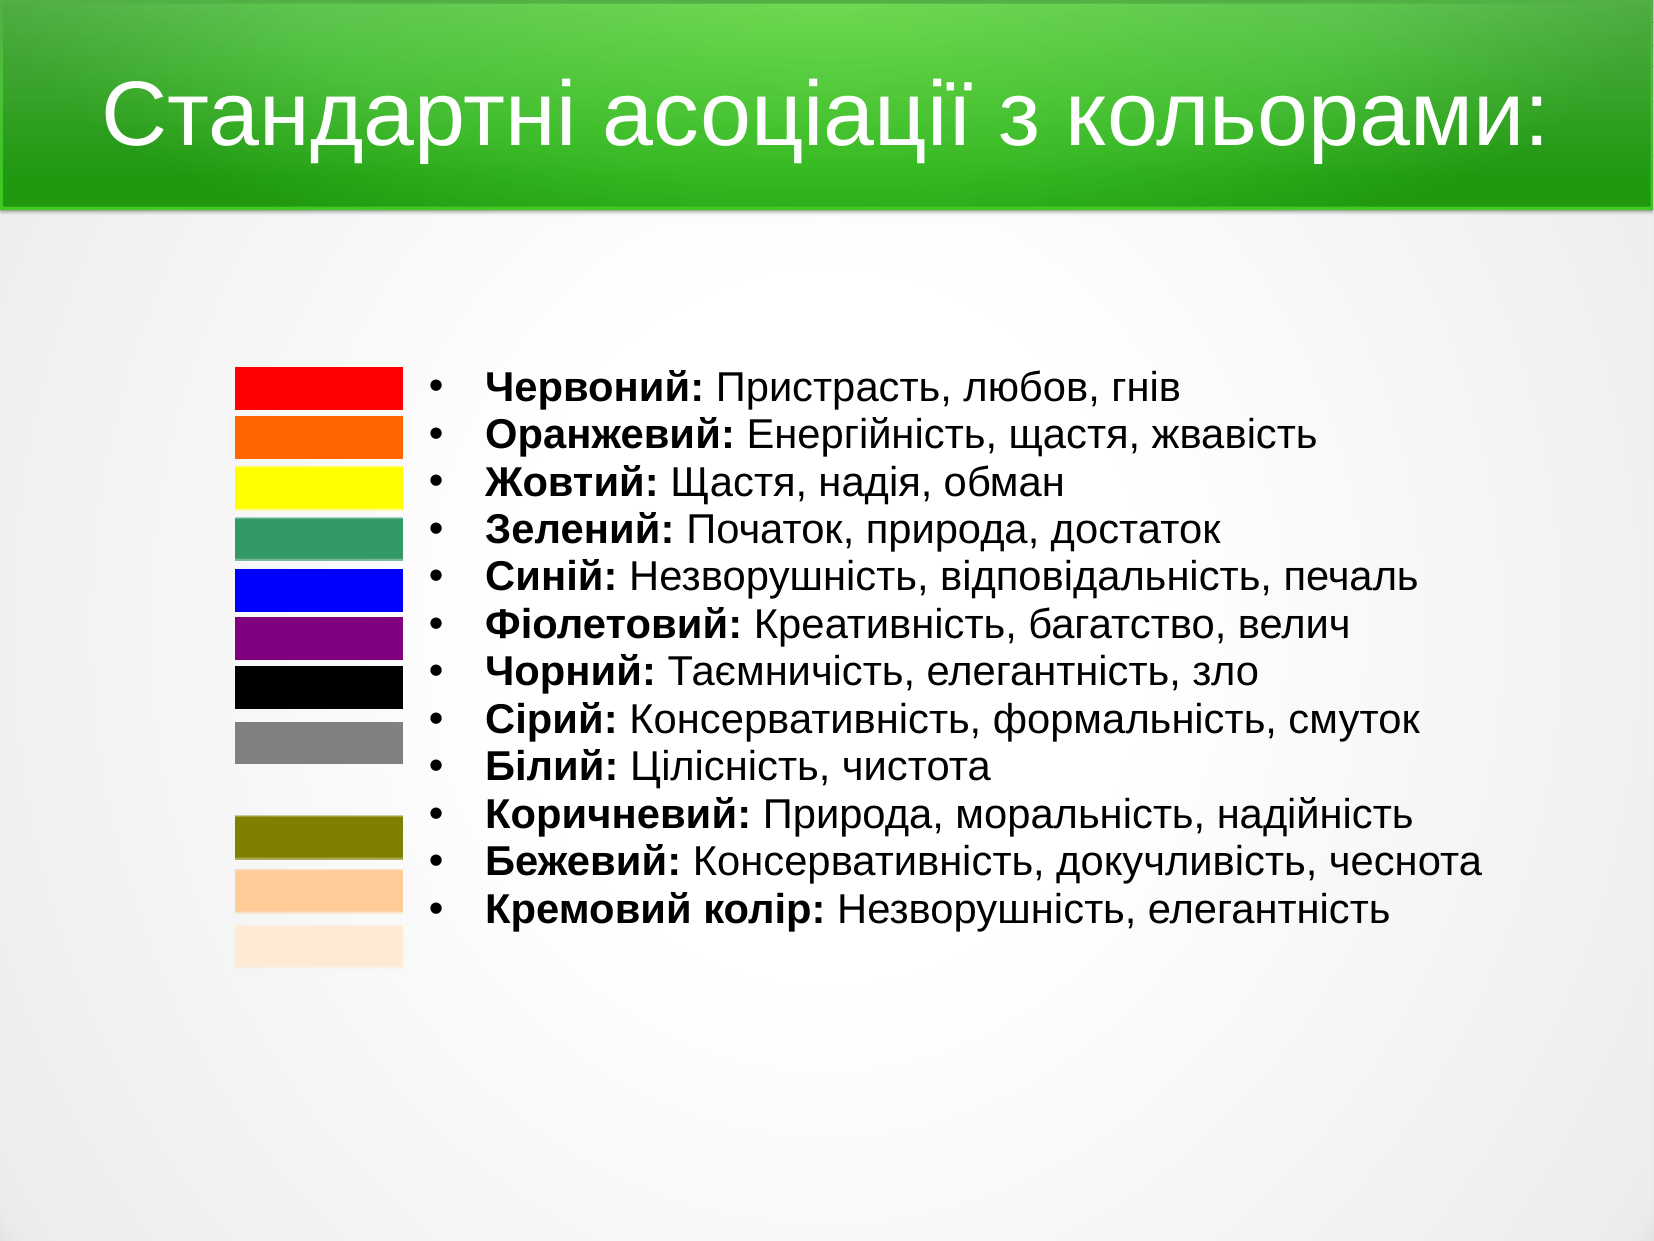

# Стандартні асоціації з кольорами:
Червоний: Пристрасть, любов, гнів
Оранжевий: Енергійність, щастя, жвавість
Жовтий: Щастя, надія, обман
Зелений: Початок, природа, достаток
Синій: Незворушність, відповідальність, печаль
Фіолетовий: Креативність, багатство, велич
Чорний: Таємничість, елегантність, зло
Сірий: Консервативність, формальність, смуток
Білий: Цілісність, чистота
Коричневий: Природа, моральність, надійність
Бежевий: Консервативність, докучливість, чеснота
Кремовий колір: Незворушність, елегантність